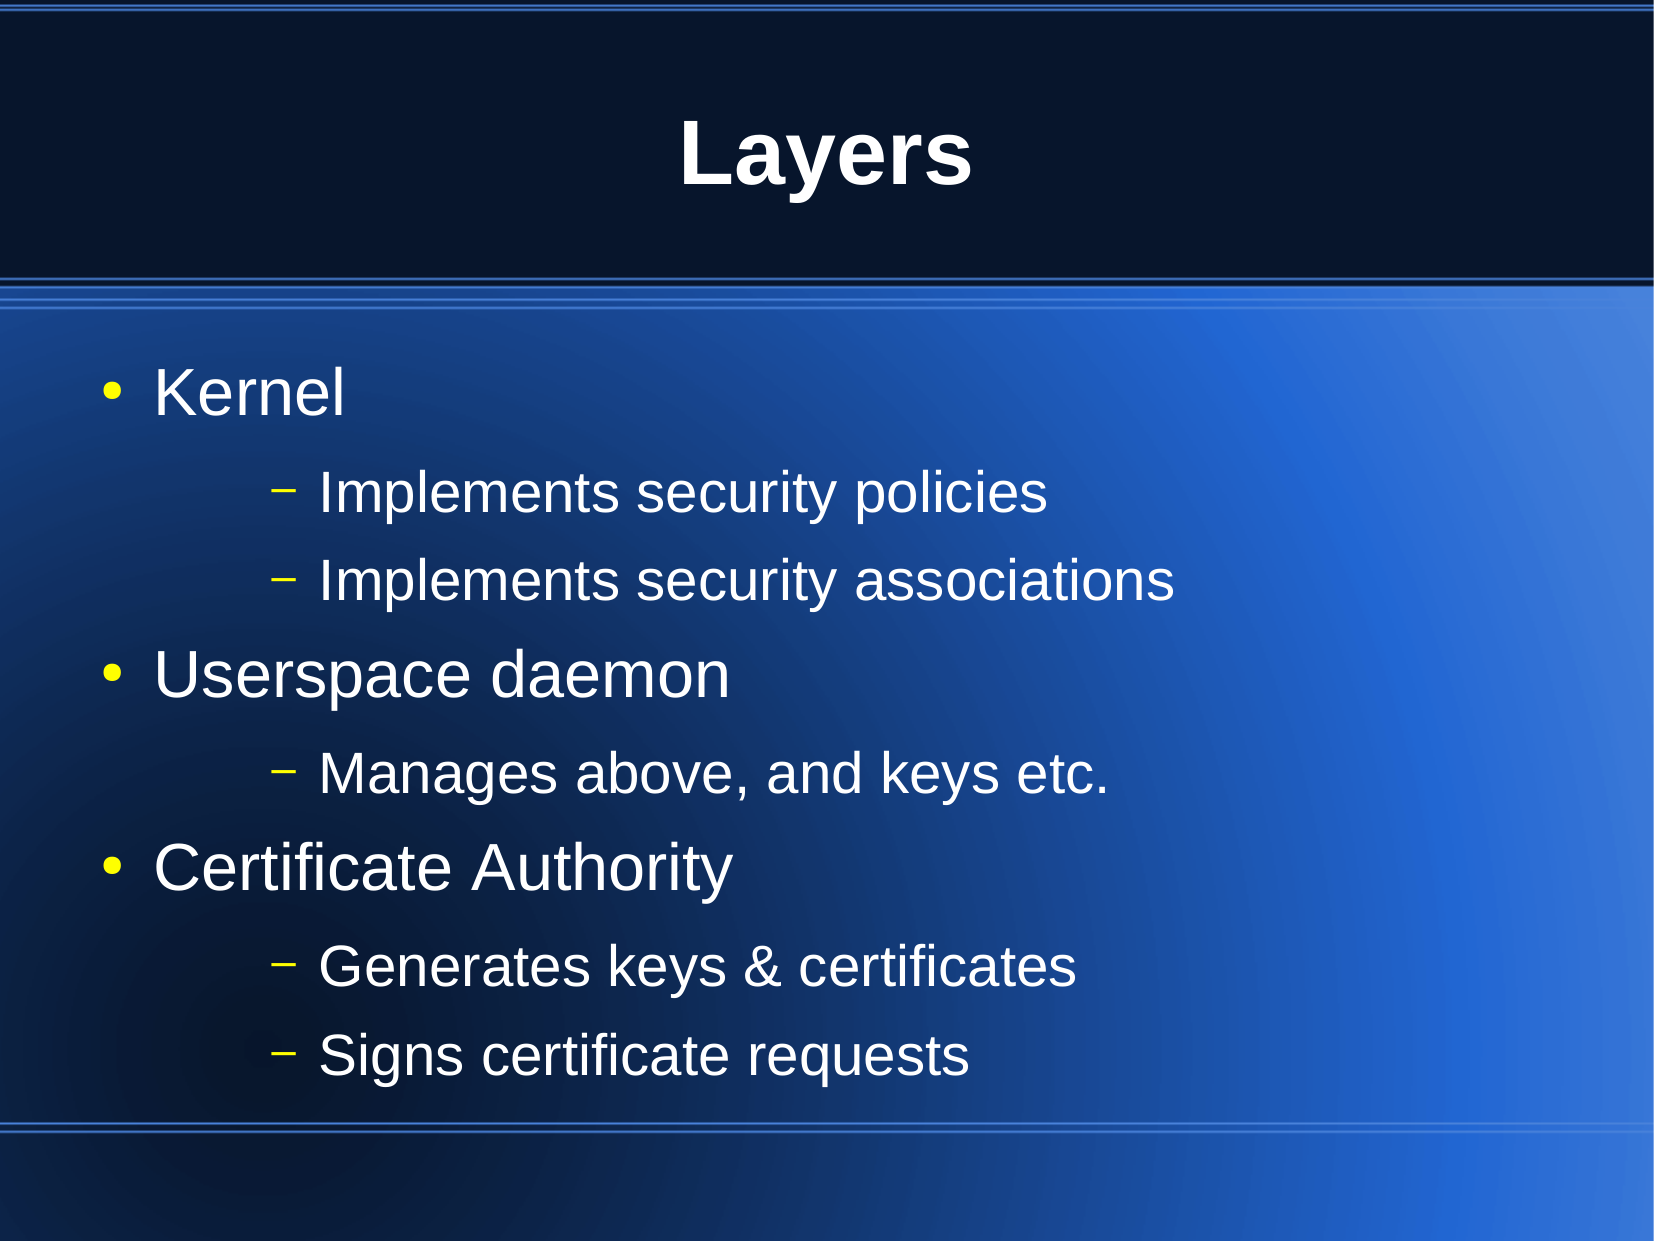

# Layers
Kernel
Implements security policies
Implements security associations
Userspace daemon
Manages above, and keys etc.
Certificate Authority
Generates keys & certificates
Signs certificate requests